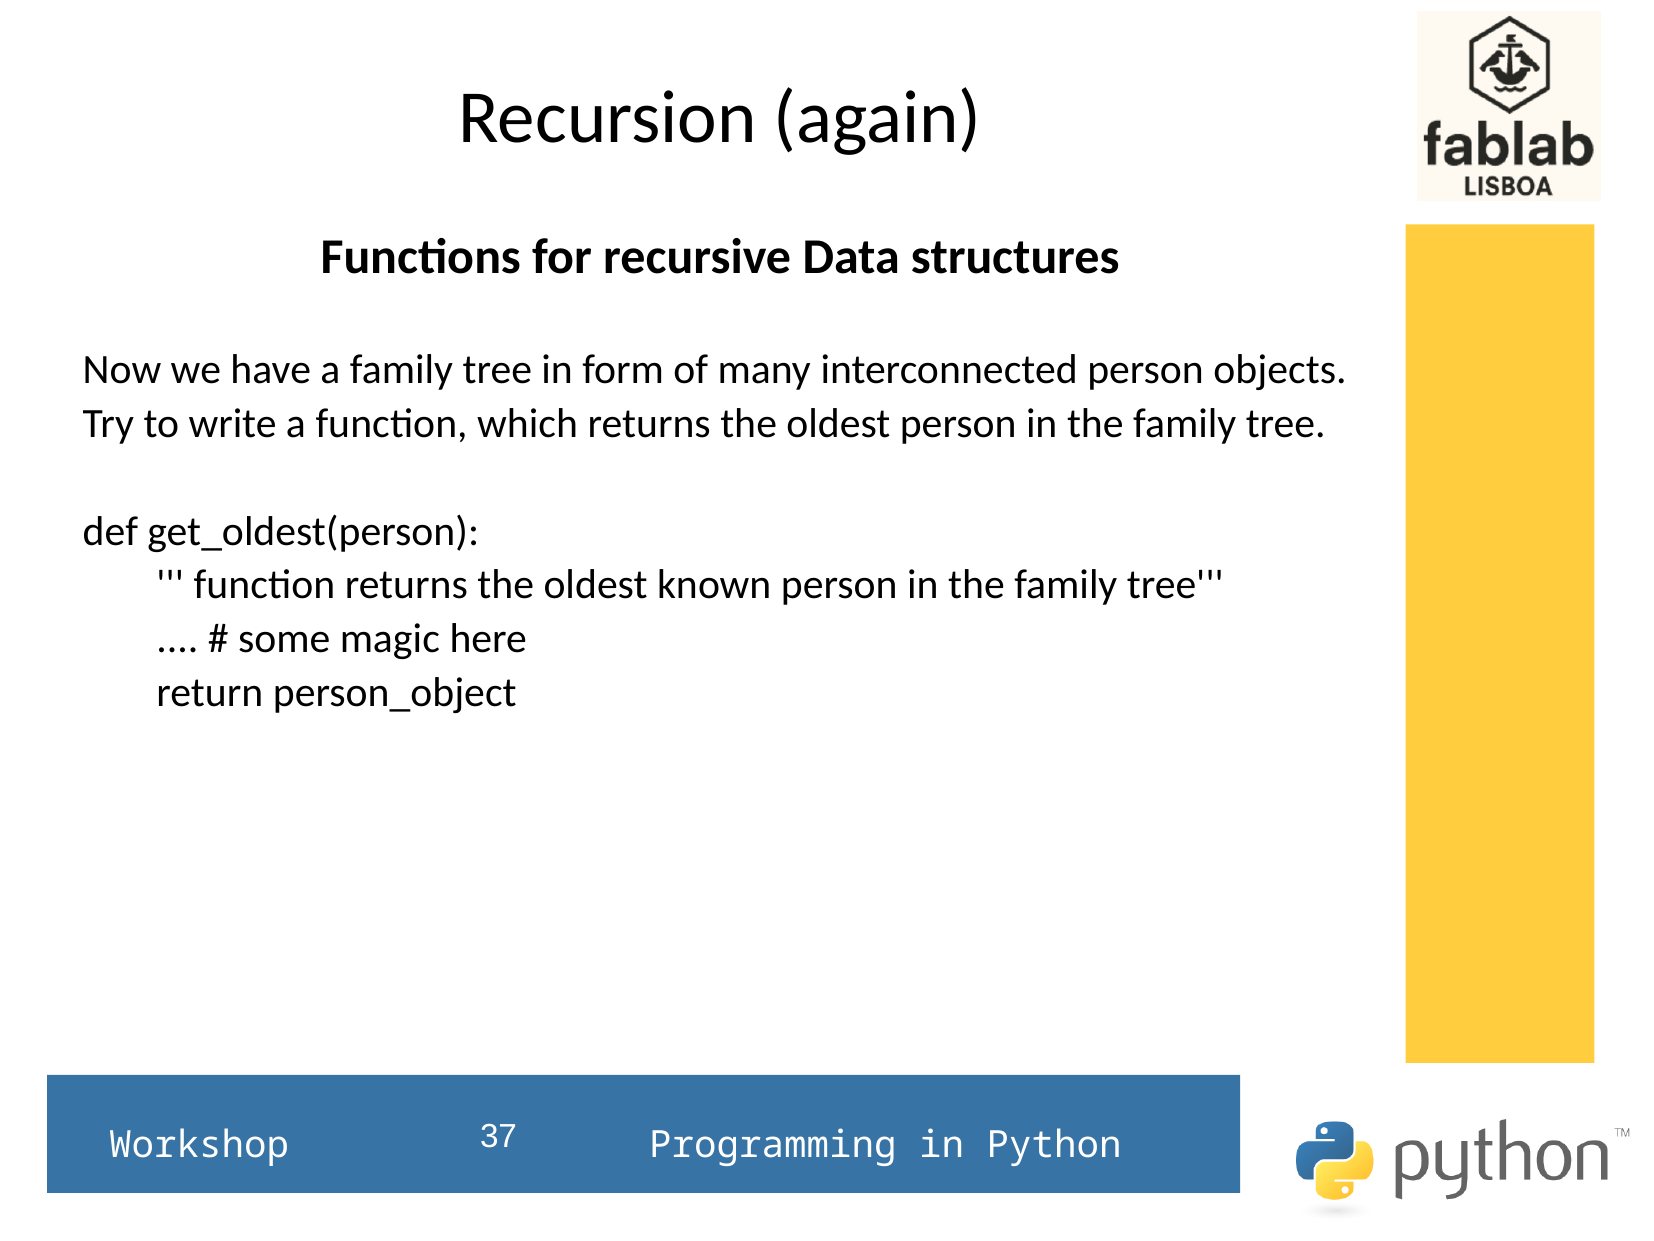

# Recursion (again)
Functions for recursive Data structures
Now we have a family tree in form of many interconnected person objects.
Try to write a function, which returns the oldest person in the family tree.
def get_oldest(person):
	''' function returns the oldest known person in the family tree'''
	.... # some magic here
	return person_object
Workshop Programming in Python